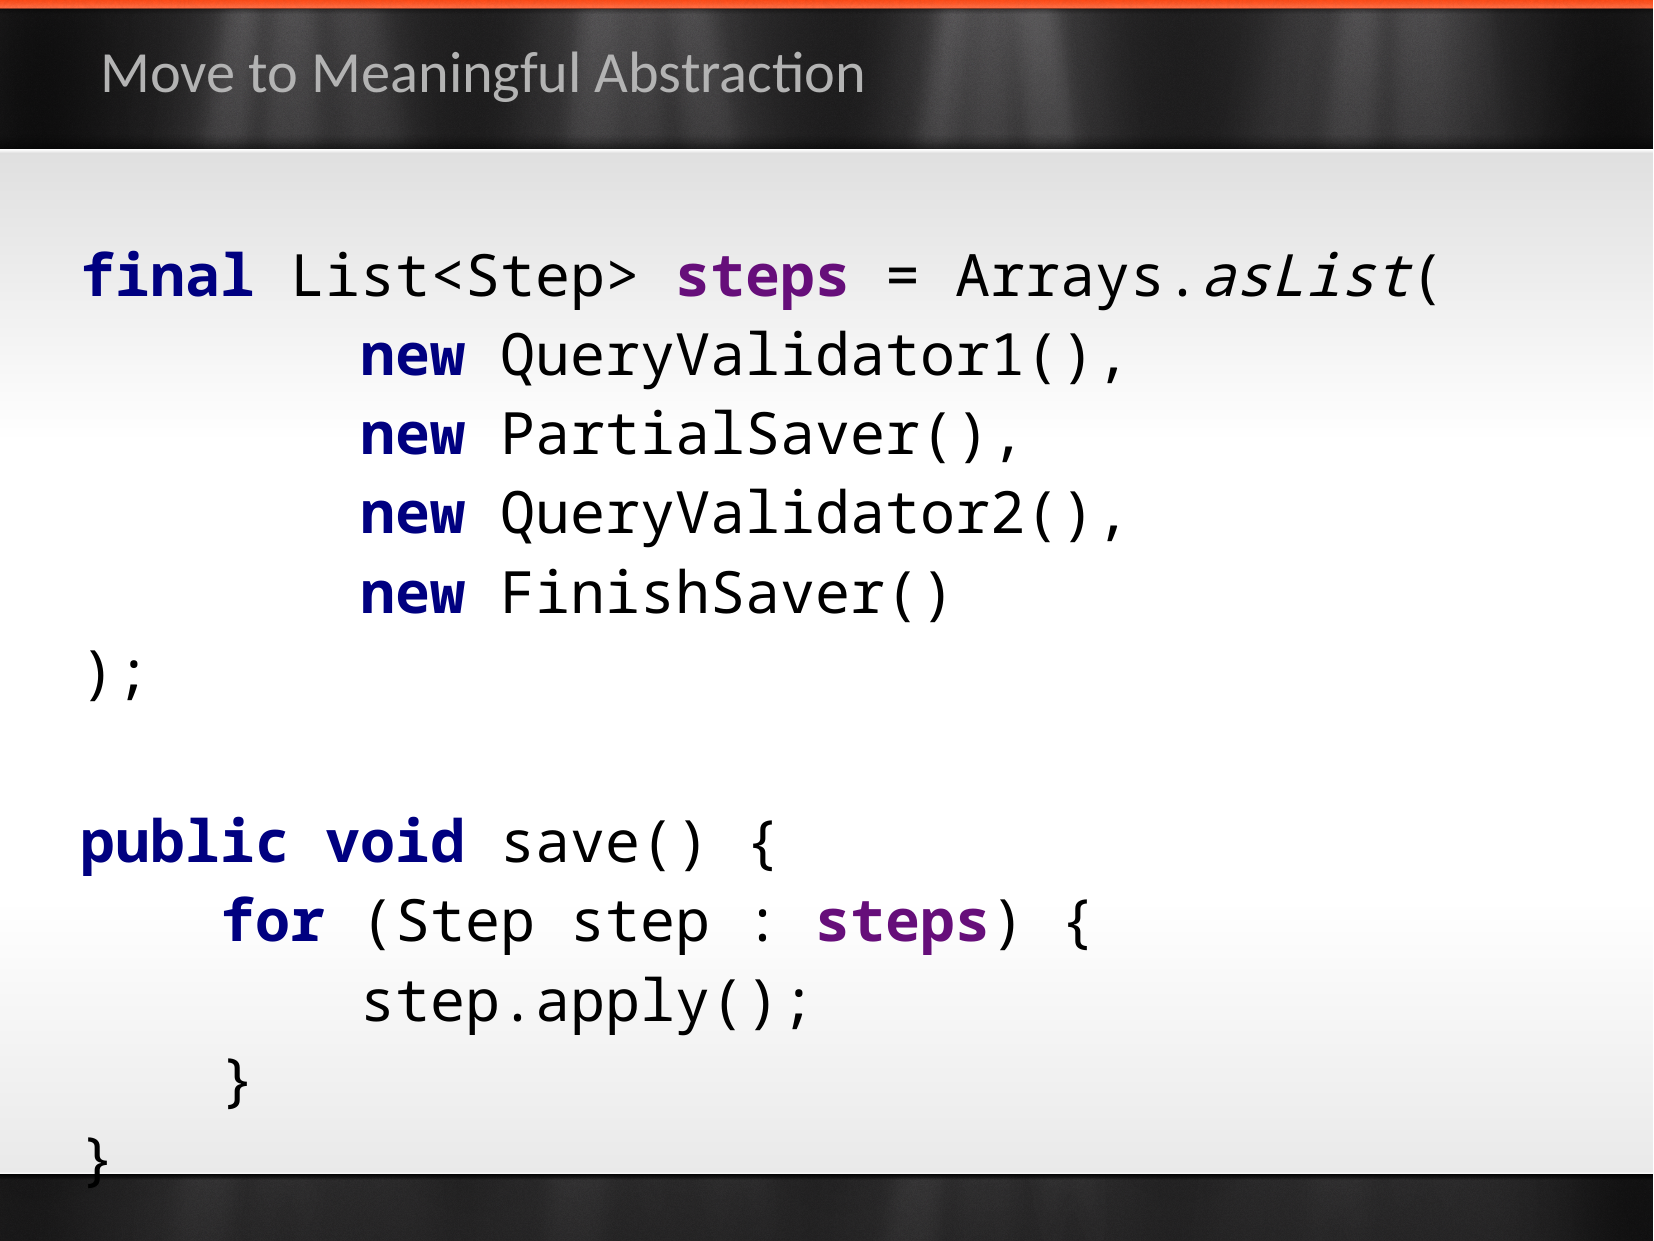

# Move to Meaningful Abstraction
final List<Step> steps = Arrays.asList(
 new QueryValidator1(),
 new PartialSaver(),
 new QueryValidator2(),
 new FinishSaver()
);
public void save() {
 for (Step step : steps) {
 step.apply();
 }
}